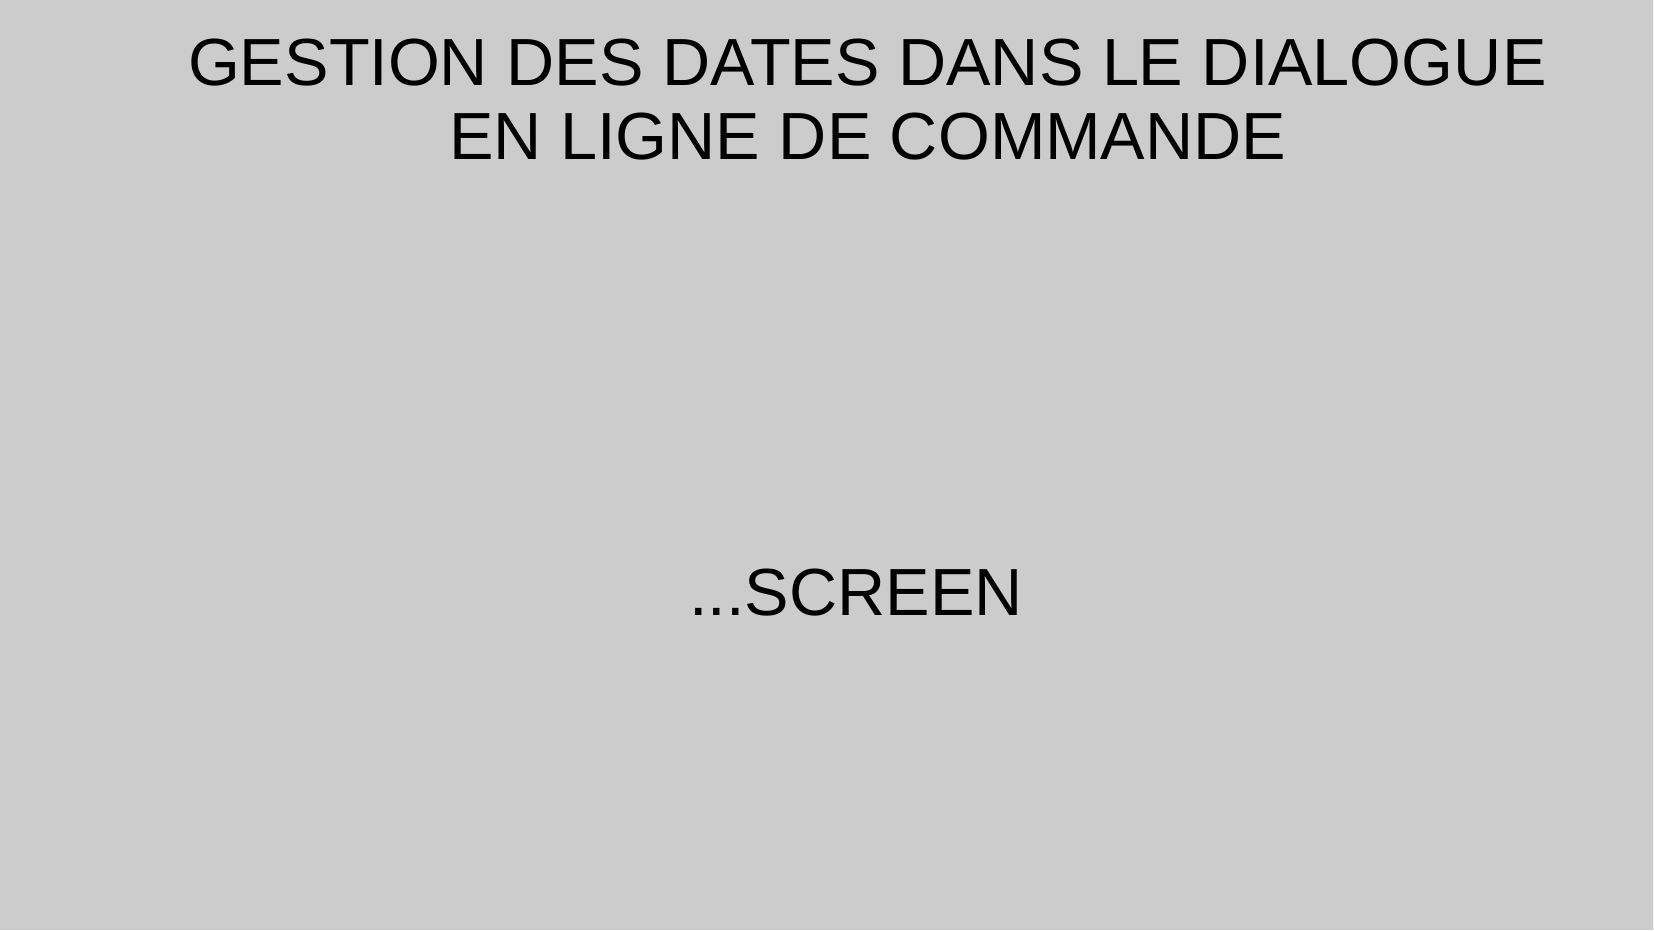

# GESTION DES DATES DANS LE DIALOGUE EN LIGNE DE COMMANDE
...SCREEN